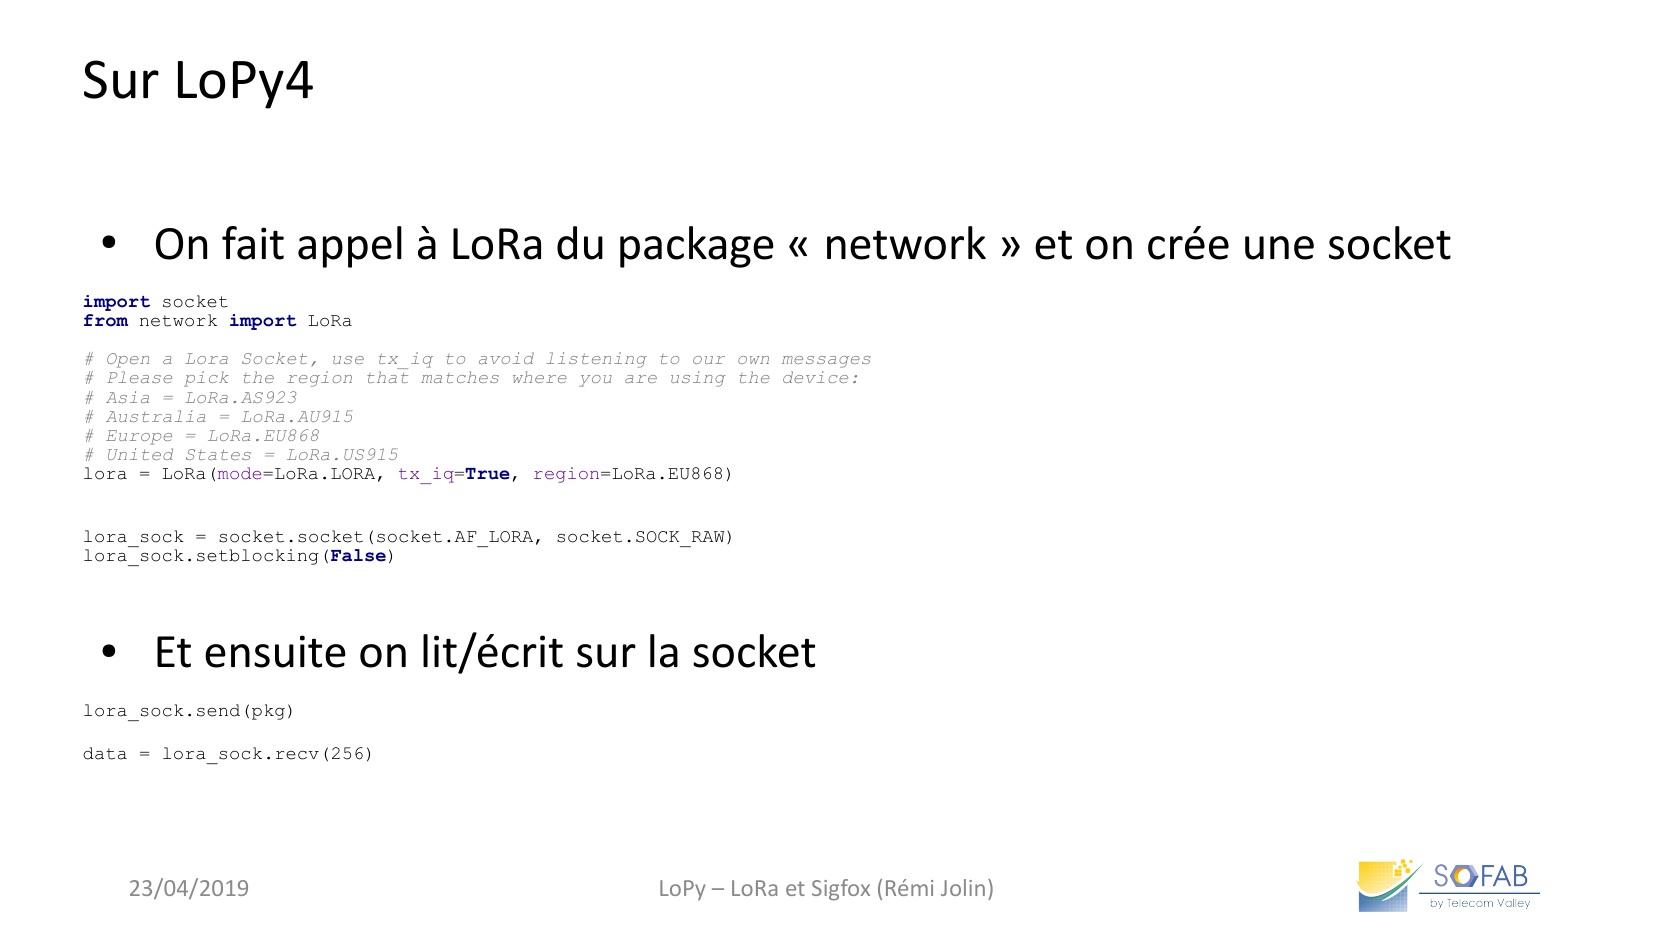

# Sur LoPy4
On fait appel à LoRa du package « network » et on crée une socket
import socket
from network import LoRa
# Open a Lora Socket, use tx_iq to avoid listening to our own messages
# Please pick the region that matches where you are using the device:
# Asia = LoRa.AS923
# Australia = LoRa.AU915
# Europe = LoRa.EU868
# United States = LoRa.US915
lora = LoRa(mode=LoRa.LORA, tx_iq=True, region=LoRa.EU868)
lora_sock = socket.socket(socket.AF_LORA, socket.SOCK_RAW)
lora_sock.setblocking(False)
Et ensuite on lit/écrit sur la socket
lora_sock.send(pkg)
data = lora_sock.recv(256)